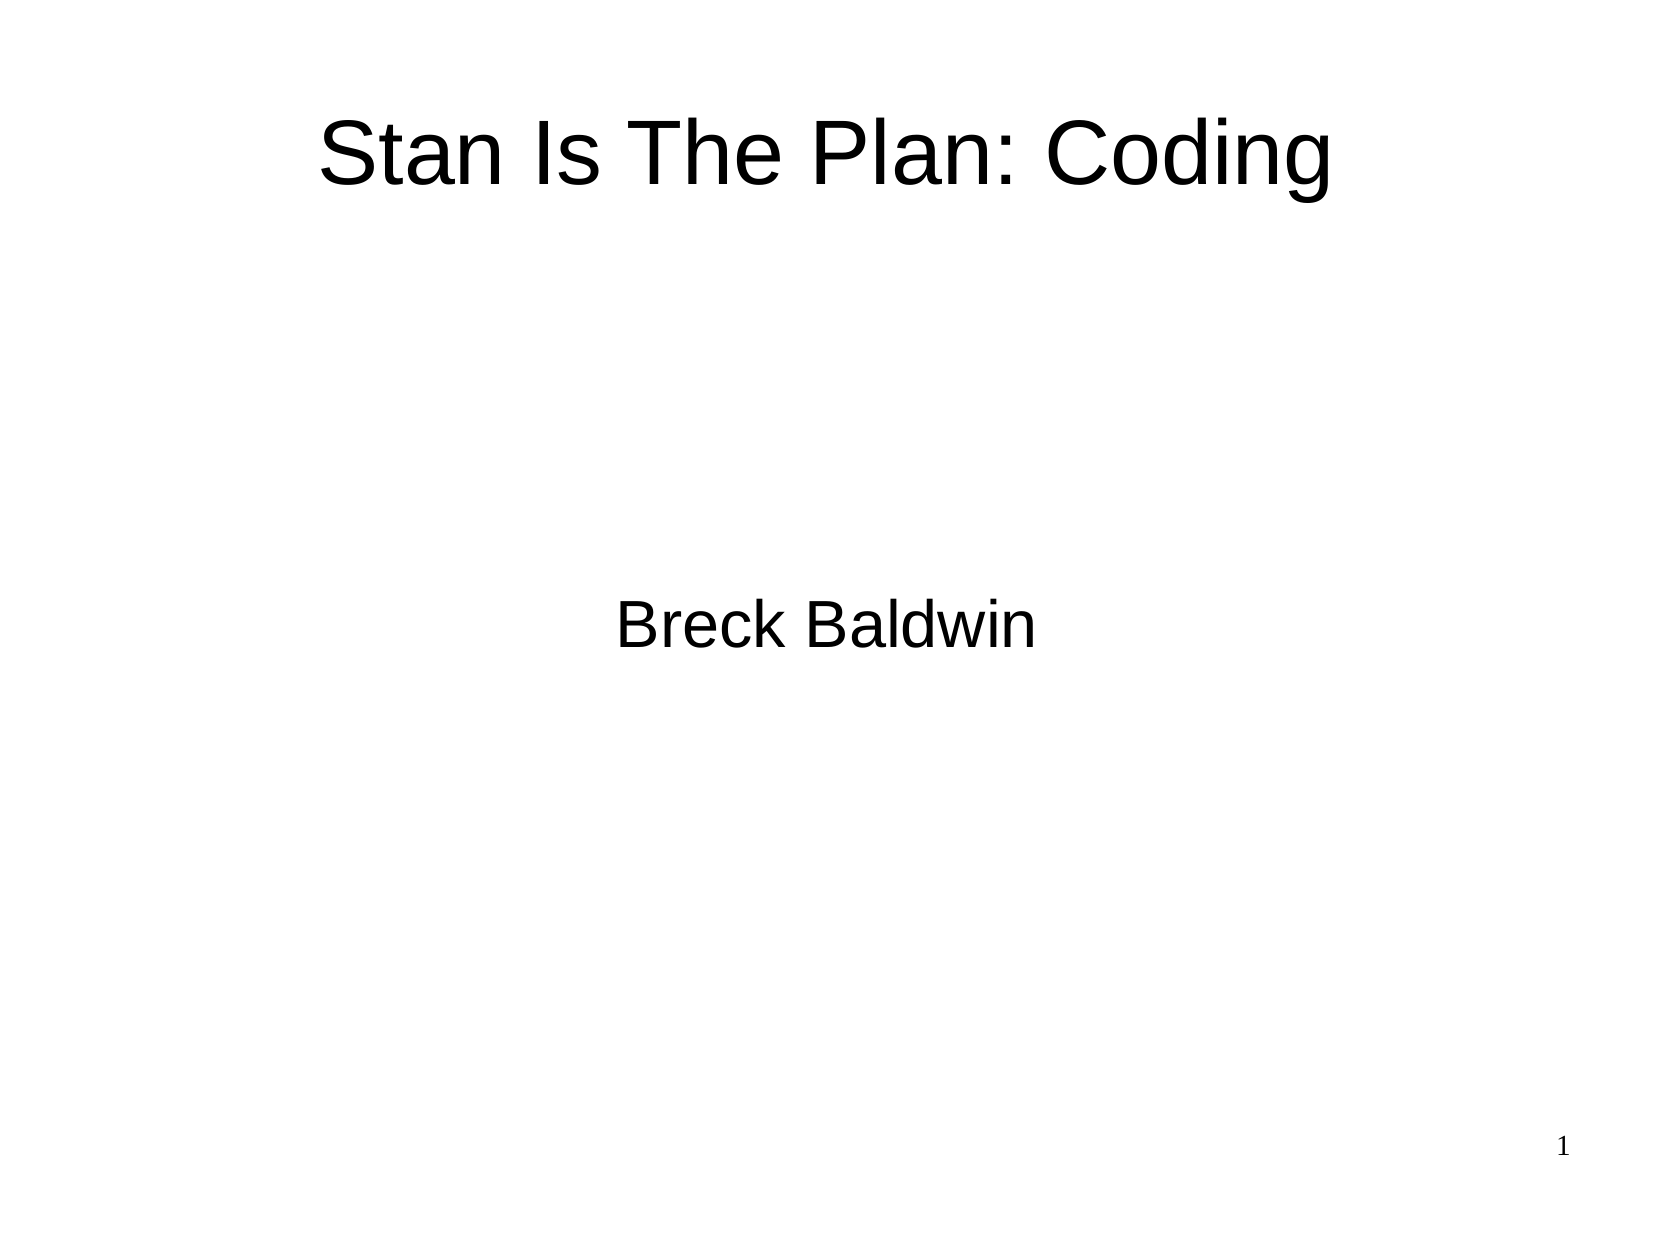

# Stan Is The Plan: Coding
Breck Baldwin
1